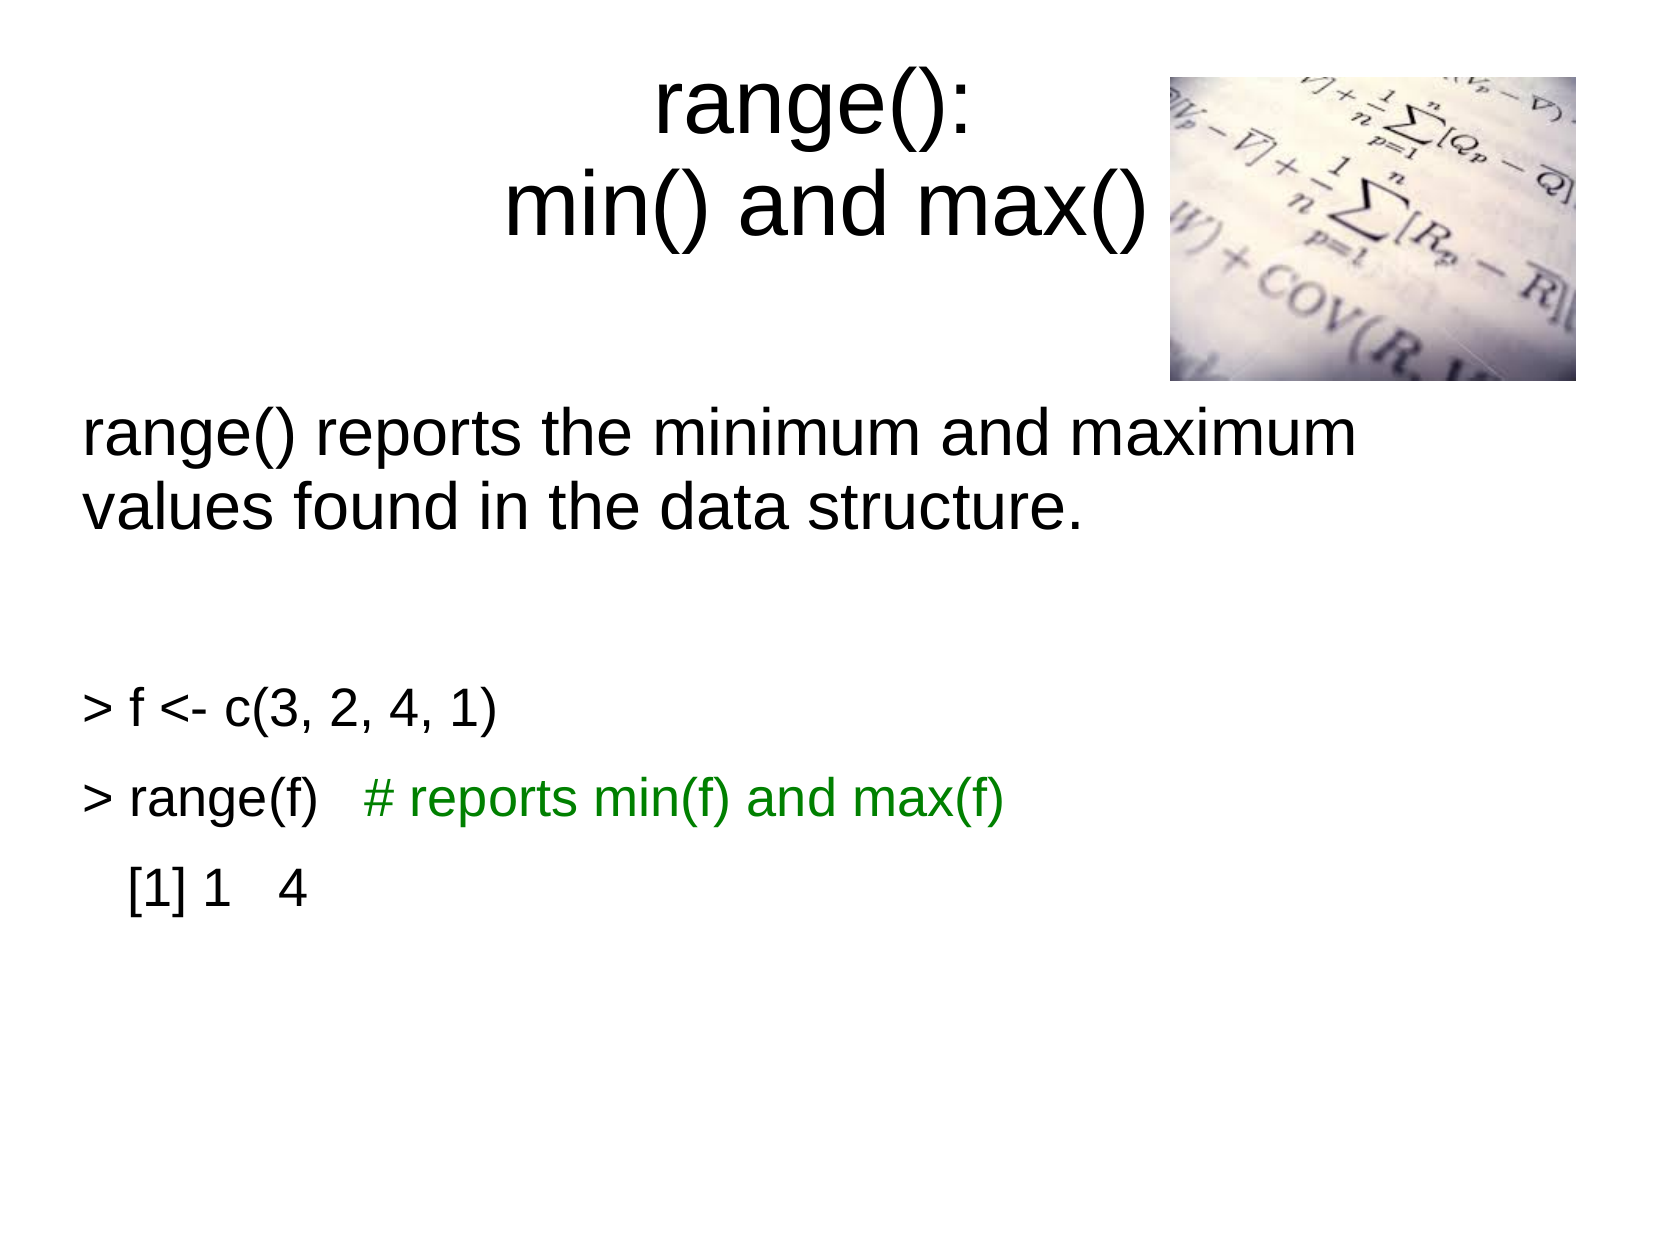

range():
min() and max()
# range() reports the minimum and maximum values found in the data structure.
> f <- c(3, 2, 4, 1)
> range(f) # reports min(f) and max(f)
 [1] 1 4